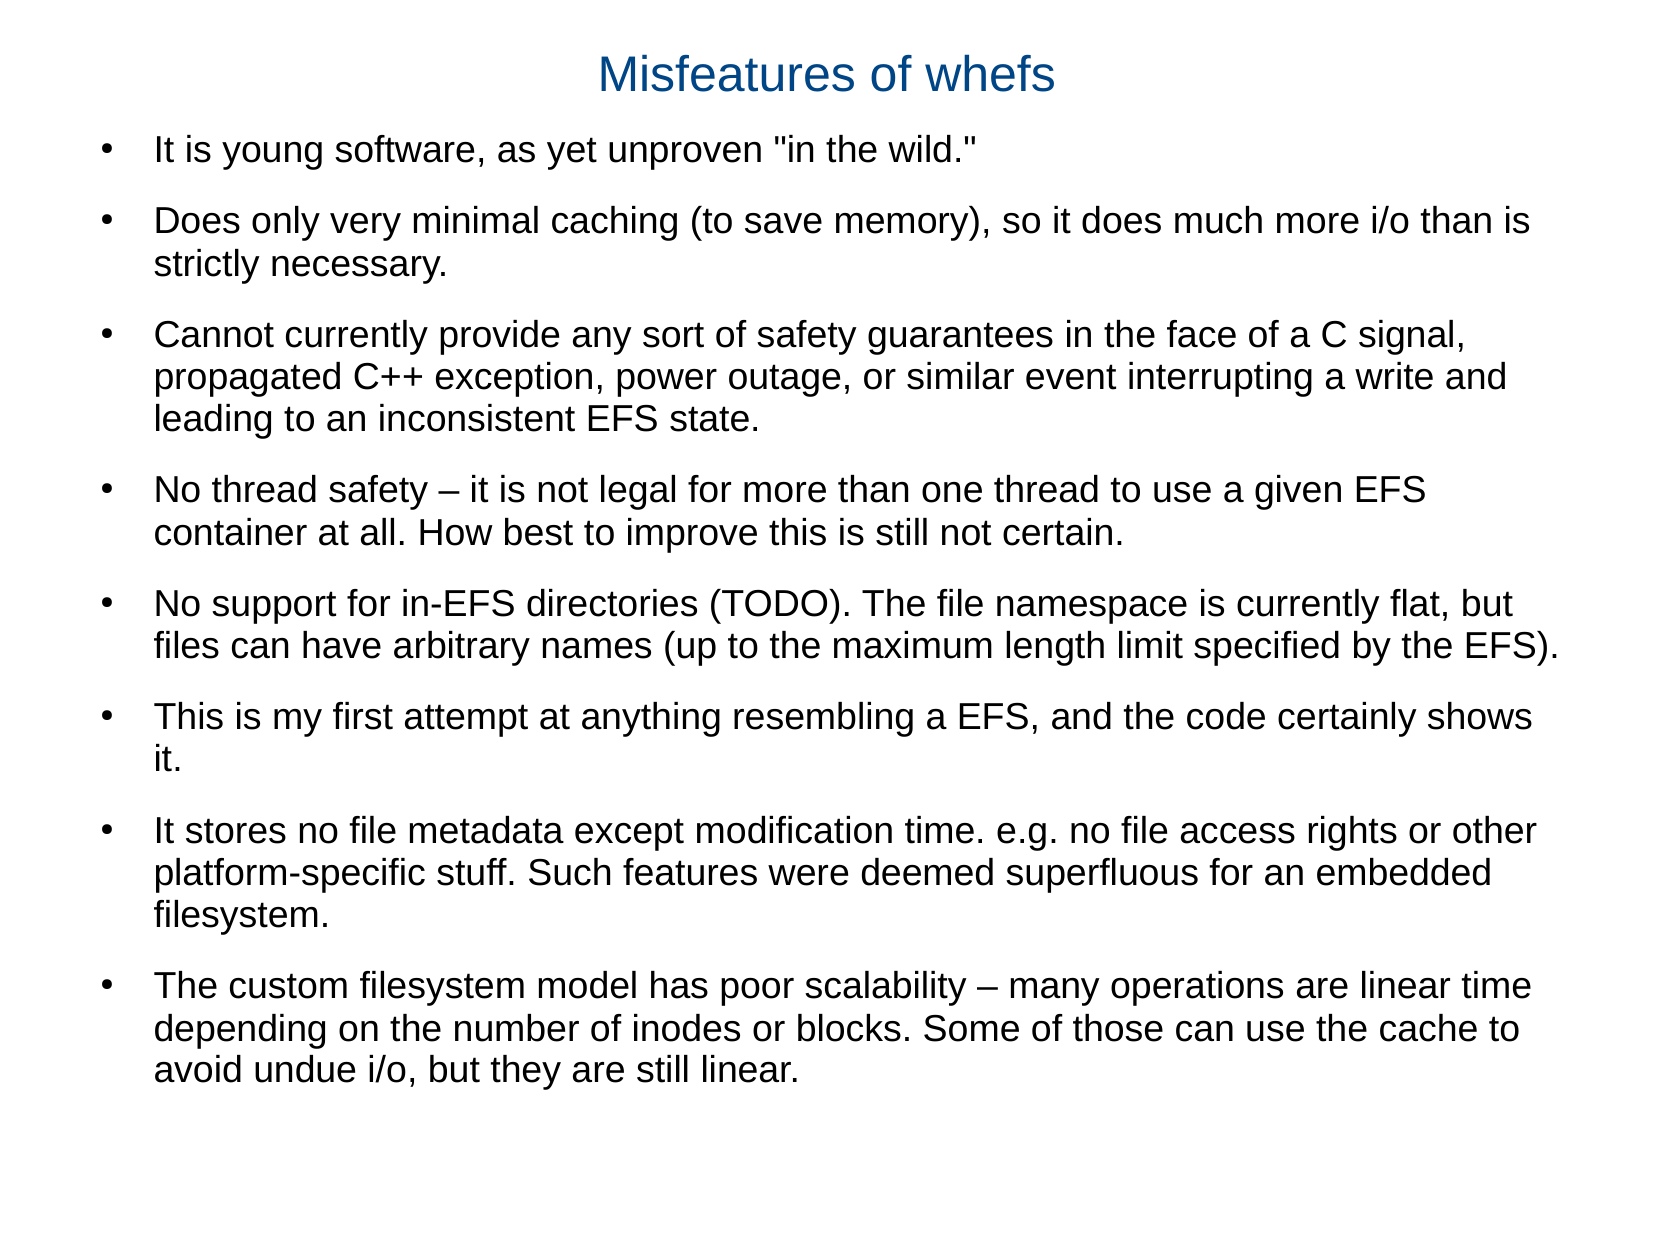

Misfeatures of whefs
# It is young software, as yet unproven "in the wild."
Does only very minimal caching (to save memory), so it does much more i/o than is strictly necessary.
Cannot currently provide any sort of safety guarantees in the face of a C signal, propagated C++ exception, power outage, or similar event interrupting a write and leading to an inconsistent EFS state.
No thread safety – it is not legal for more than one thread to use a given EFS container at all. How best to improve this is still not certain.
No support for in-EFS directories (TODO). The file namespace is currently flat, but files can have arbitrary names (up to the maximum length limit specified by the EFS).
This is my first attempt at anything resembling a EFS, and the code certainly shows it.
It stores no file metadata except modification time. e.g. no file access rights or other platform-specific stuff. Such features were deemed superfluous for an embedded filesystem.
The custom filesystem model has poor scalability – many operations are linear time depending on the number of inodes or blocks. Some of those can use the cache to avoid undue i/o, but they are still linear.